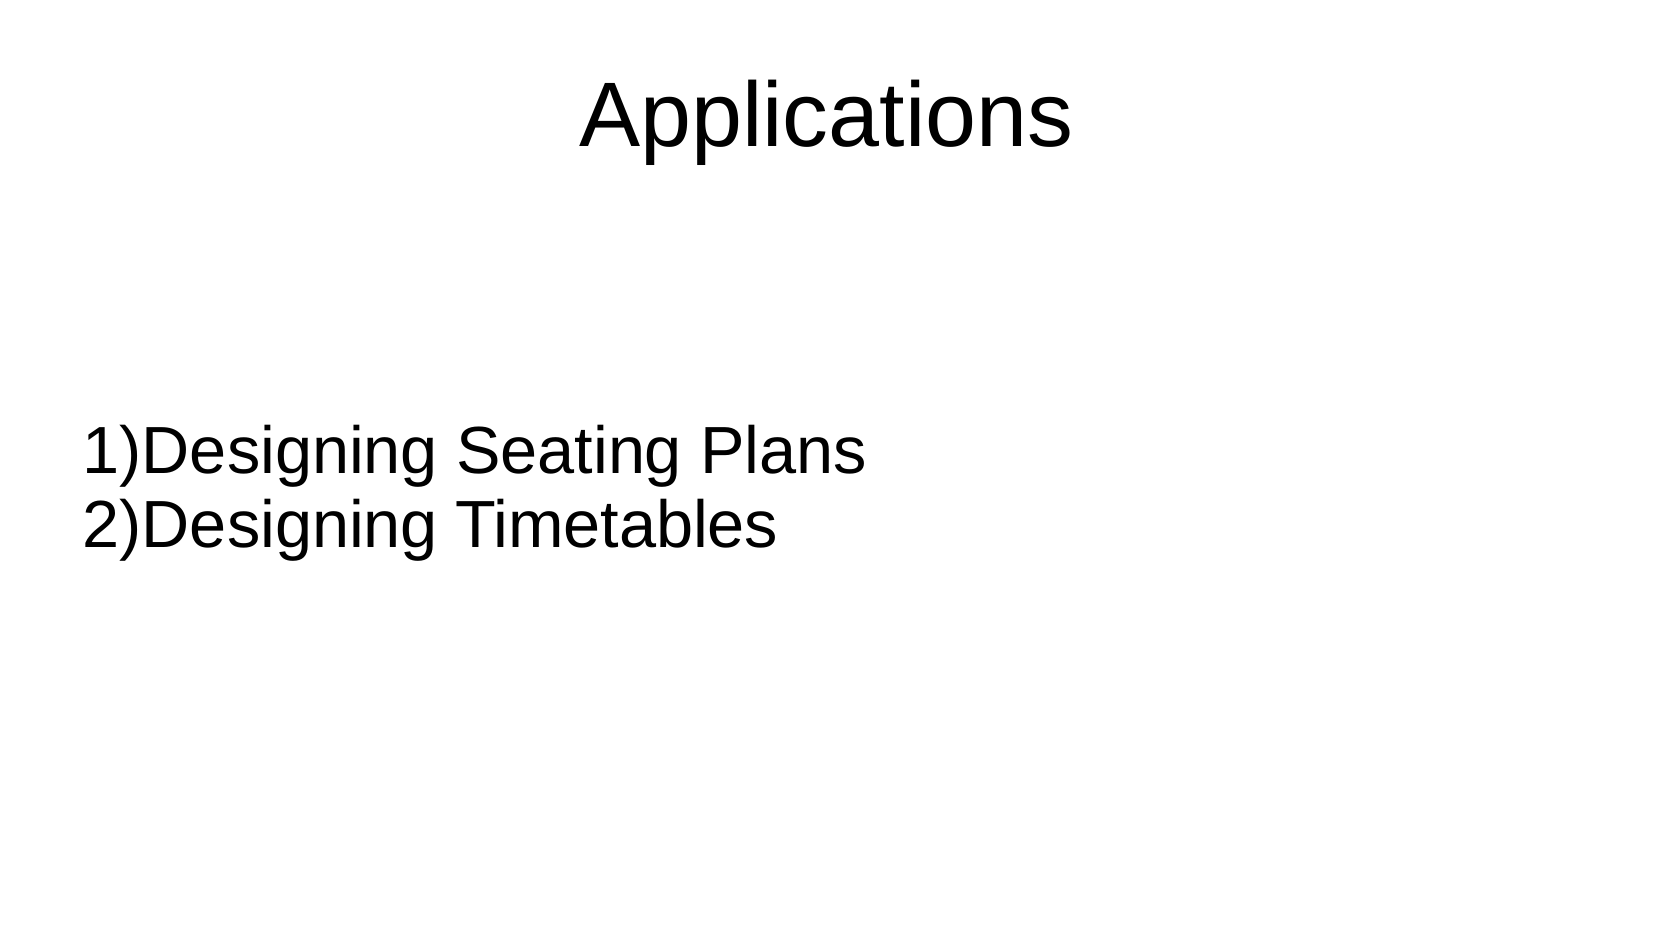

Applications
# Designing Seating Plans
Designing Timetables